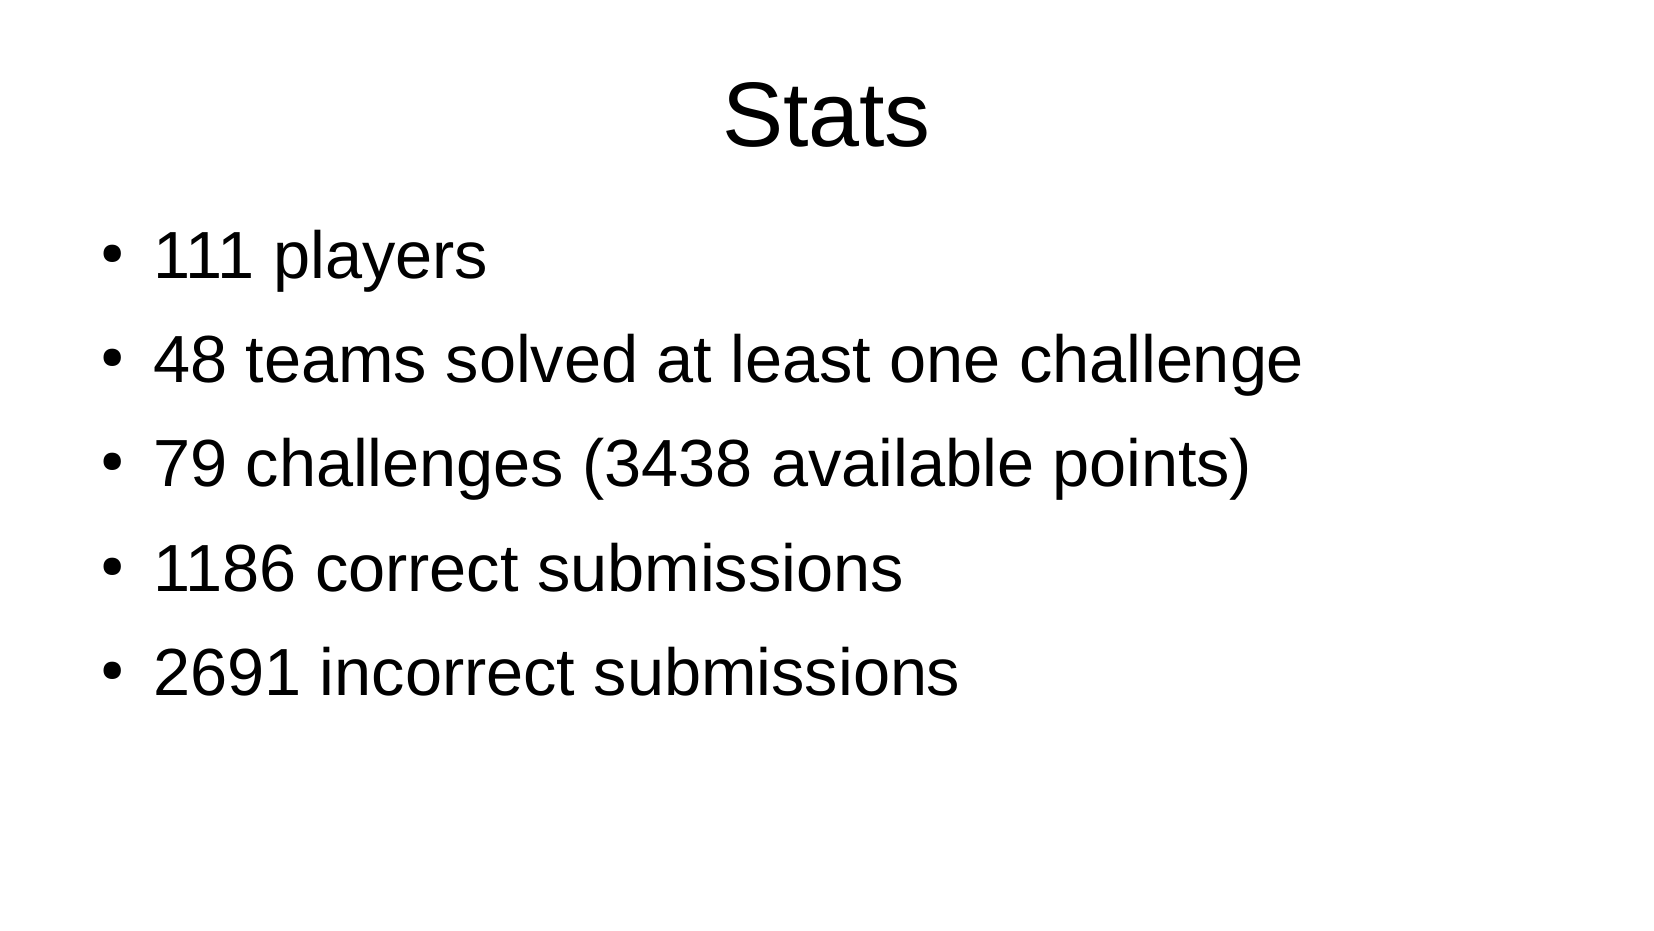

# Stats
111 players
48 teams solved at least one challenge
79 challenges (3438 available points)
1186 correct submissions
2691 incorrect submissions